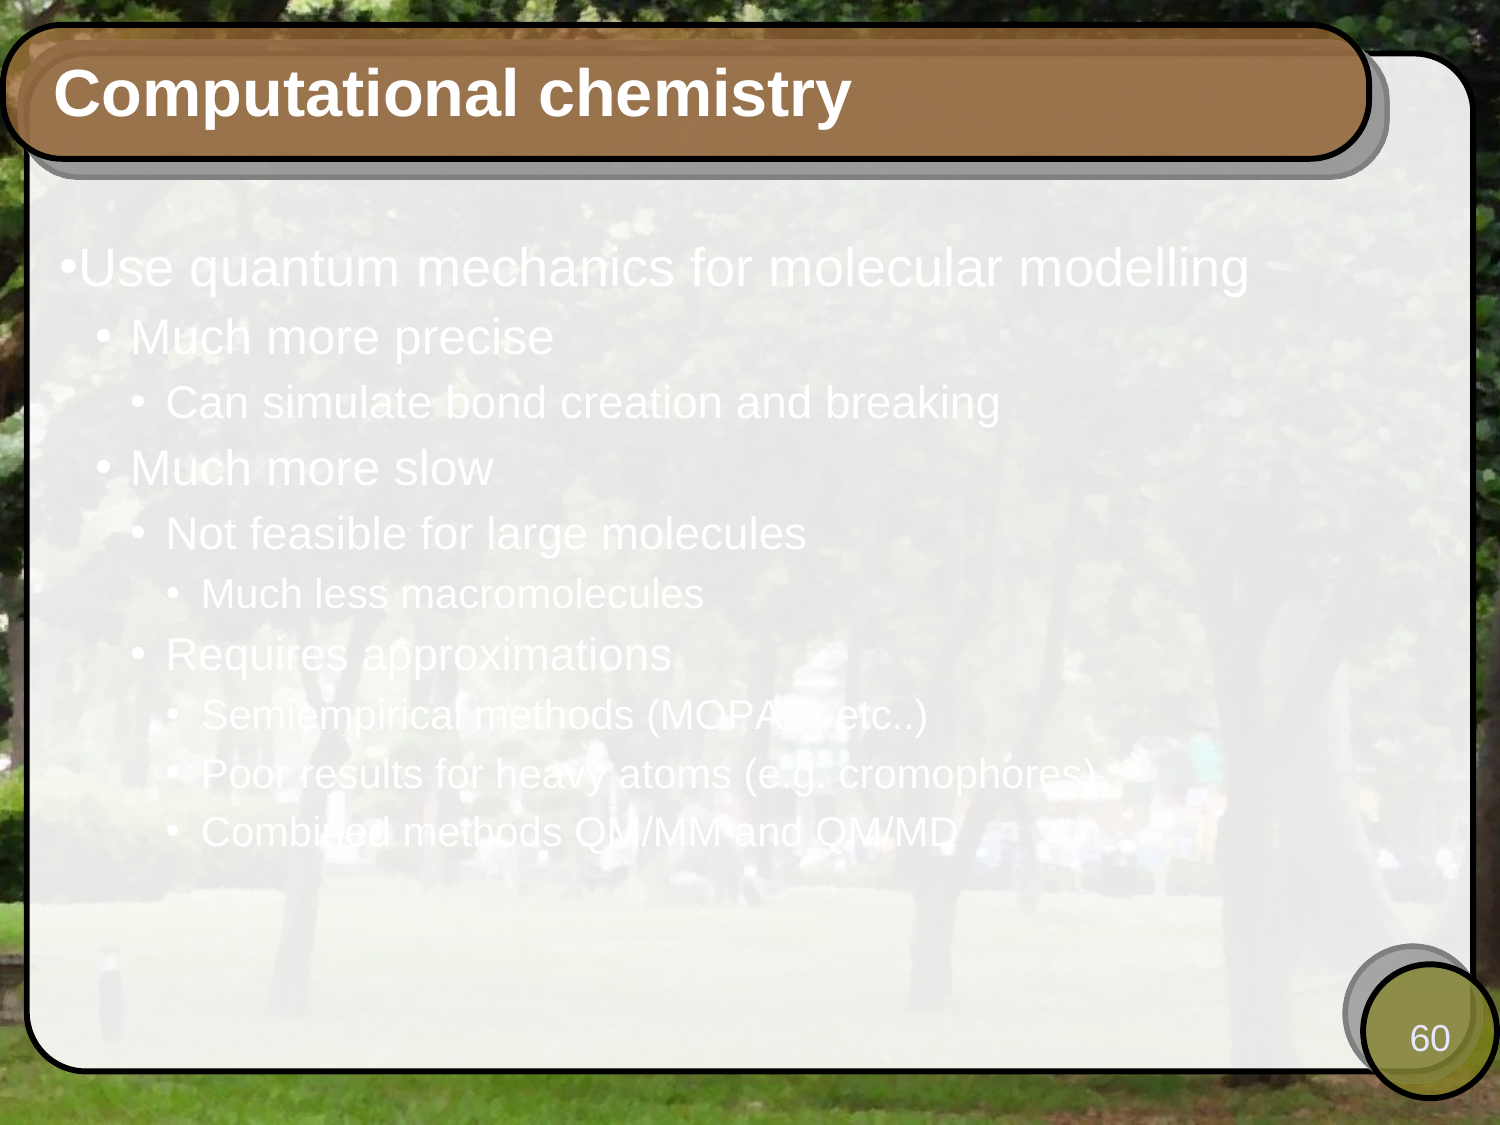

# Computational chemistry
Use quantum mechanics for molecular modelling
Much more precise
Can simulate bond creation and breaking
Much more slow
Not feasible for large molecules
Much less macromolecules
Requires approximations
Semiempirical methods (MOPAC, etc..)
Poor results for heavy atoms (e.g. cromophores)
Combined methods QM/MM and QM/MD
60